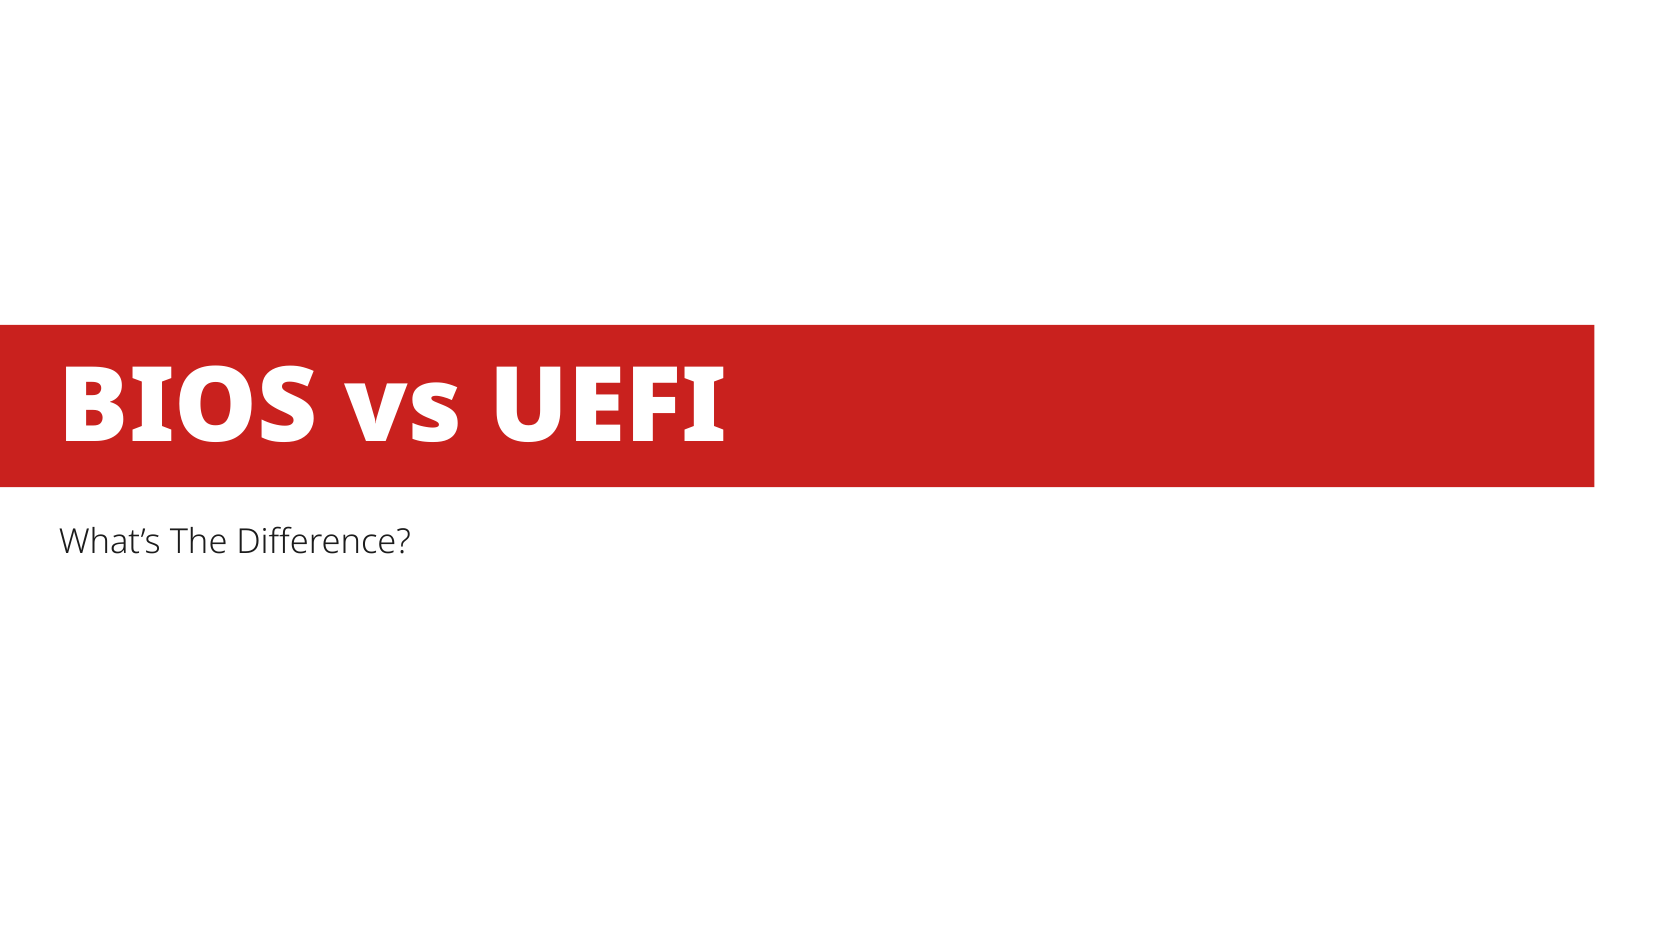

# BIOS vs UEFI
What’s The Difference?